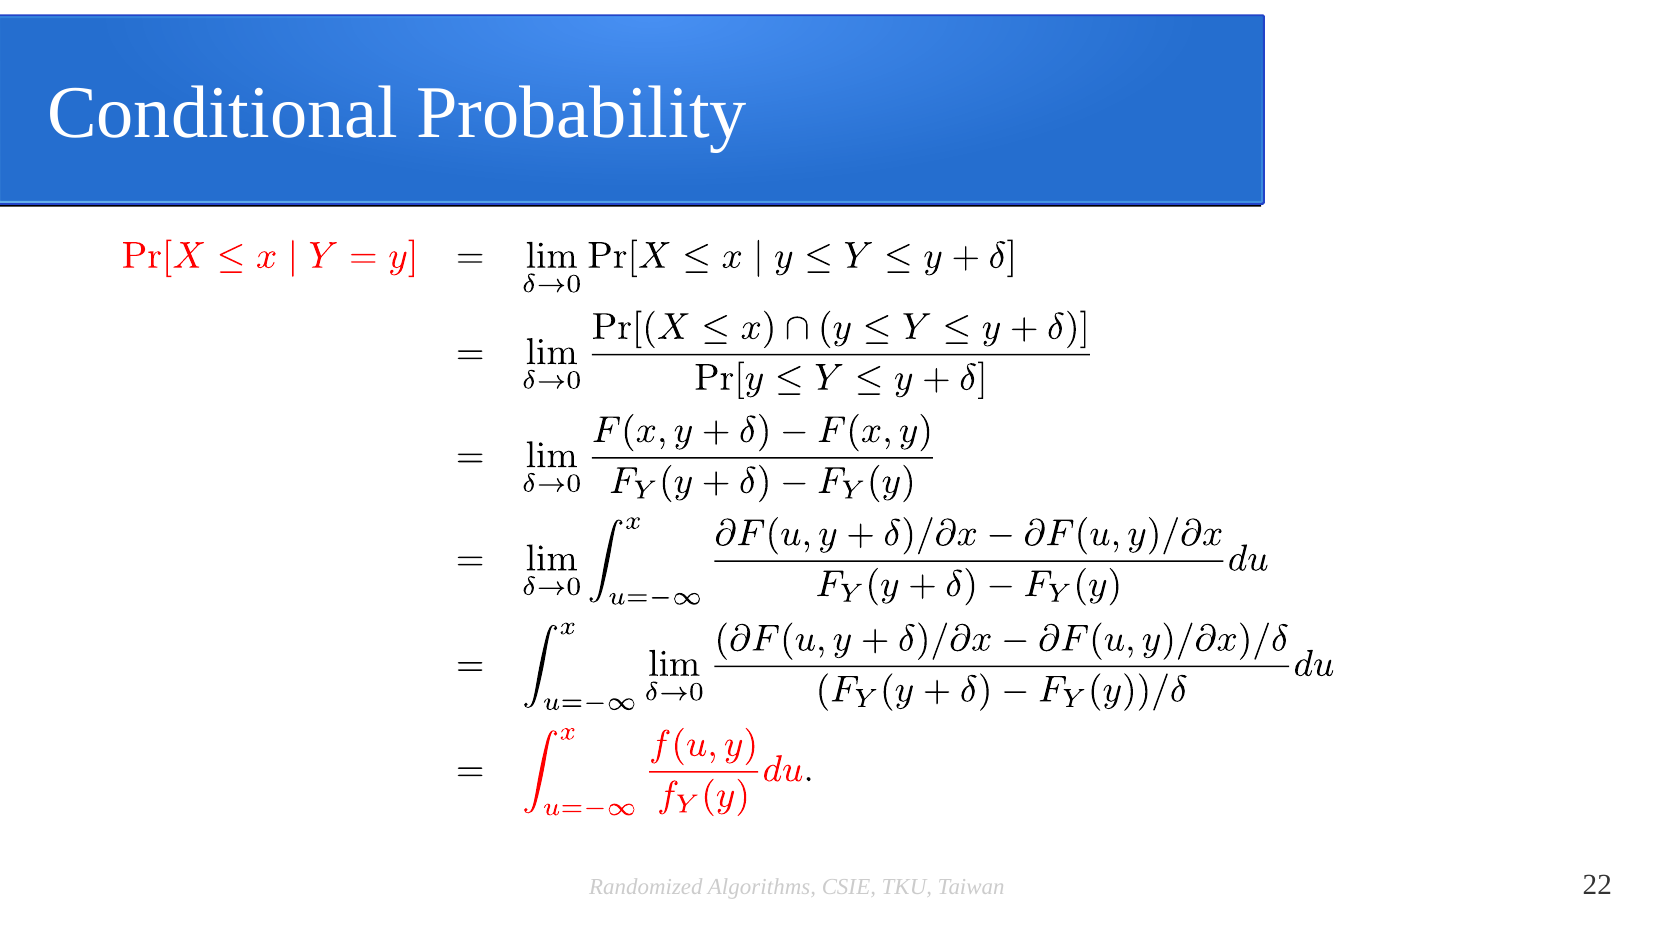

# Conditional Probability
22
Randomized Algorithms, CSIE, TKU, Taiwan